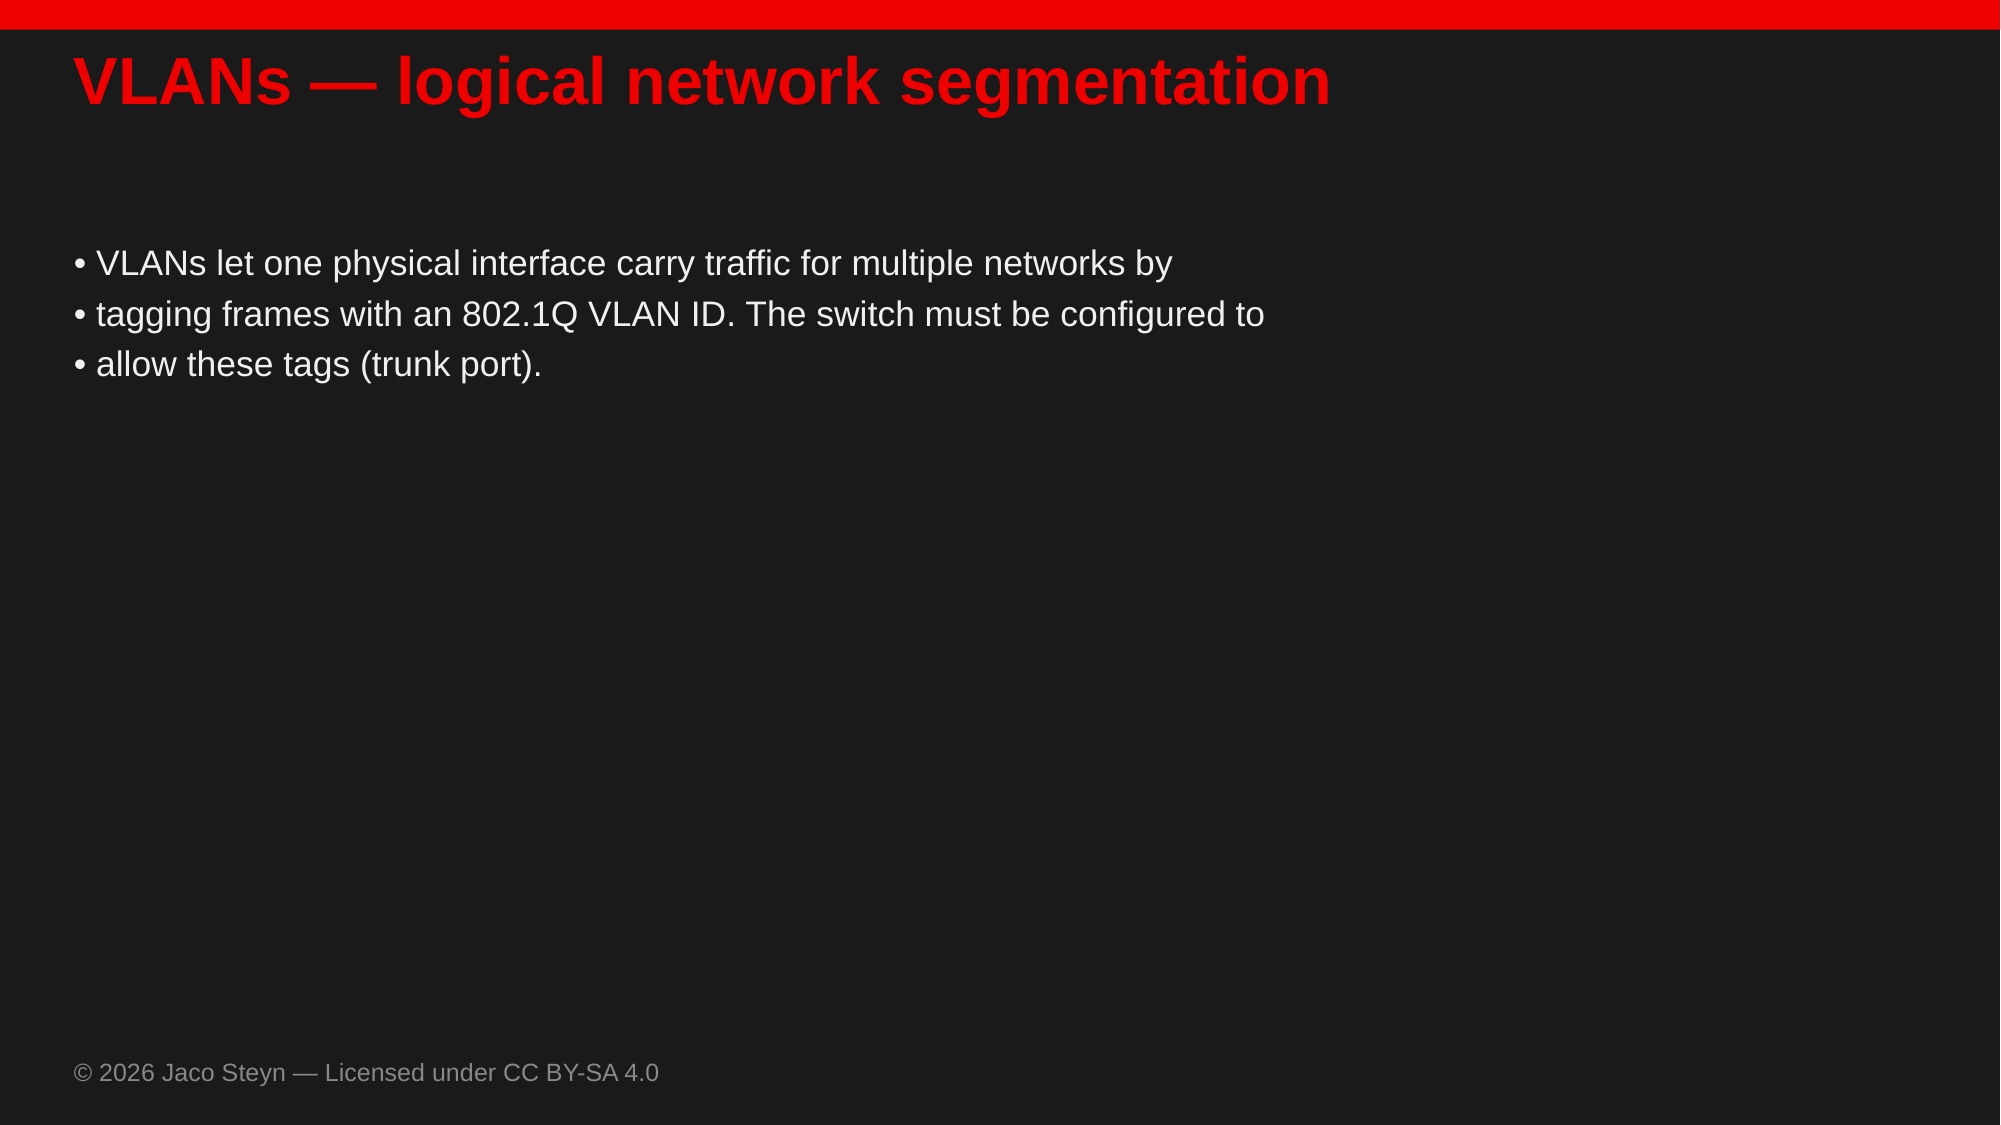

VLANs — logical network segmentation
• VLANs let one physical interface carry traffic for multiple networks by
• tagging frames with an 802.1Q VLAN ID. The switch must be configured to
• allow these tags (trunk port).
© 2026 Jaco Steyn — Licensed under CC BY-SA 4.0